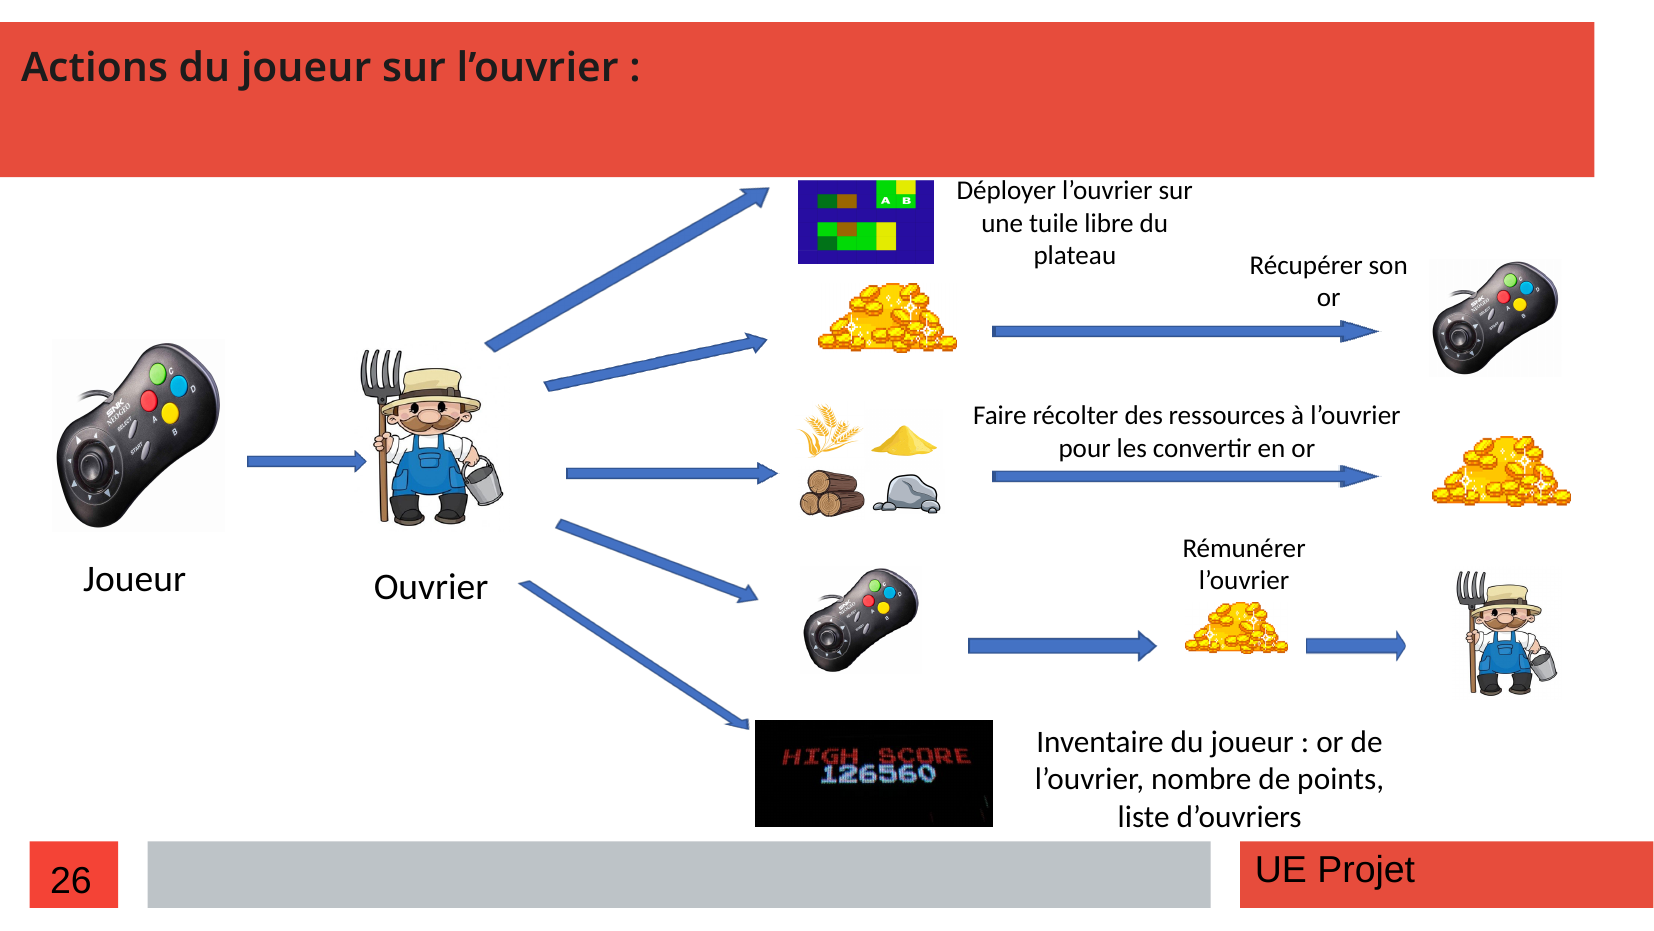

# Actions du joueur sur l’ouvrier :
Déployer l’ouvrier sur une tuile libre du plateau
Récupérer son or
Faire récolter des ressources à l’ouvrier pour les convertir en or
Rémunérer l’ouvrier
Joueur
Ouvrier
Inventaire du joueur : or de l’ouvrier, nombre de points, liste d’ouvriers
UE Projet
26